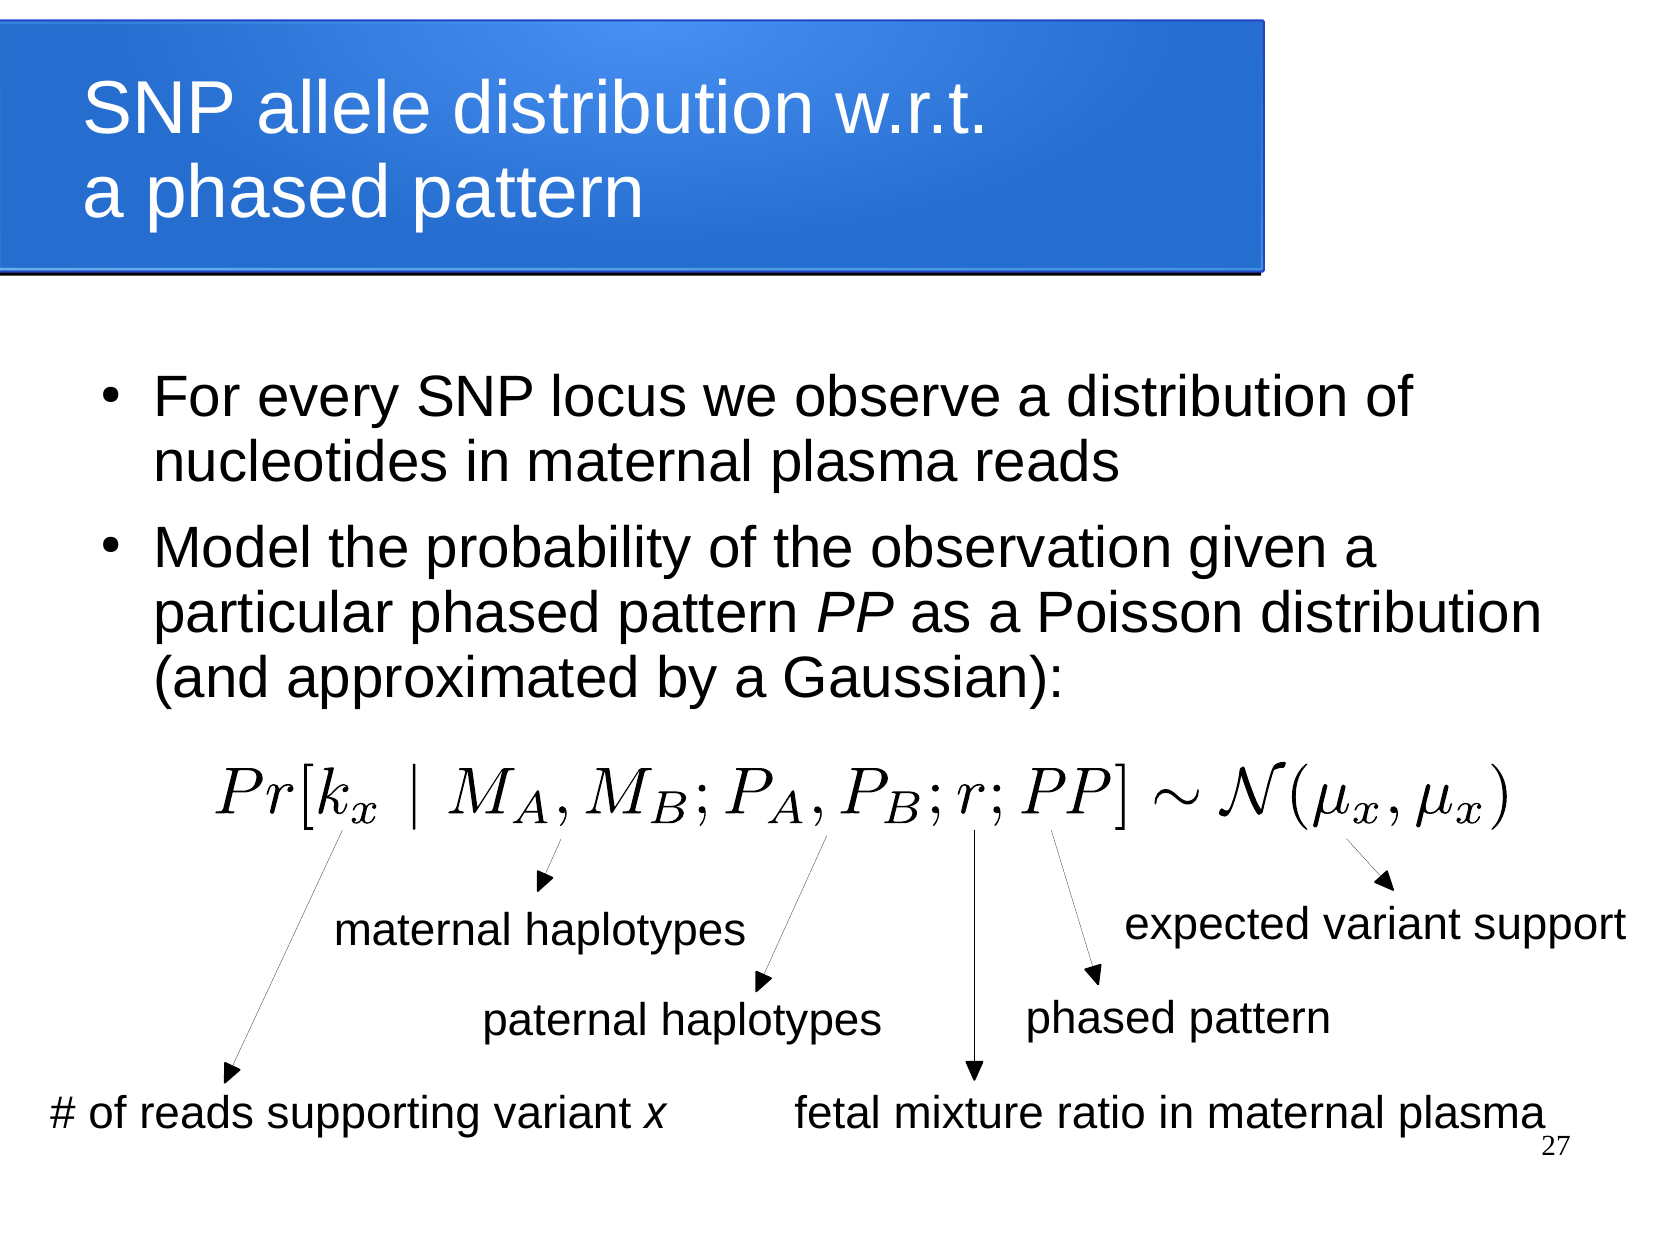

# SNP allele distribution w.r.t. a phased pattern
For every SNP locus we observe a distribution of nucleotides in maternal plasma reads
Model the probability of the observation given a particular phased pattern PP as a Poisson distribution (and approximated by a Gaussian):
expected variant support
maternal haplotypes
phased pattern
paternal haplotypes
# of reads supporting variant x
fetal mixture ratio in maternal plasma
27